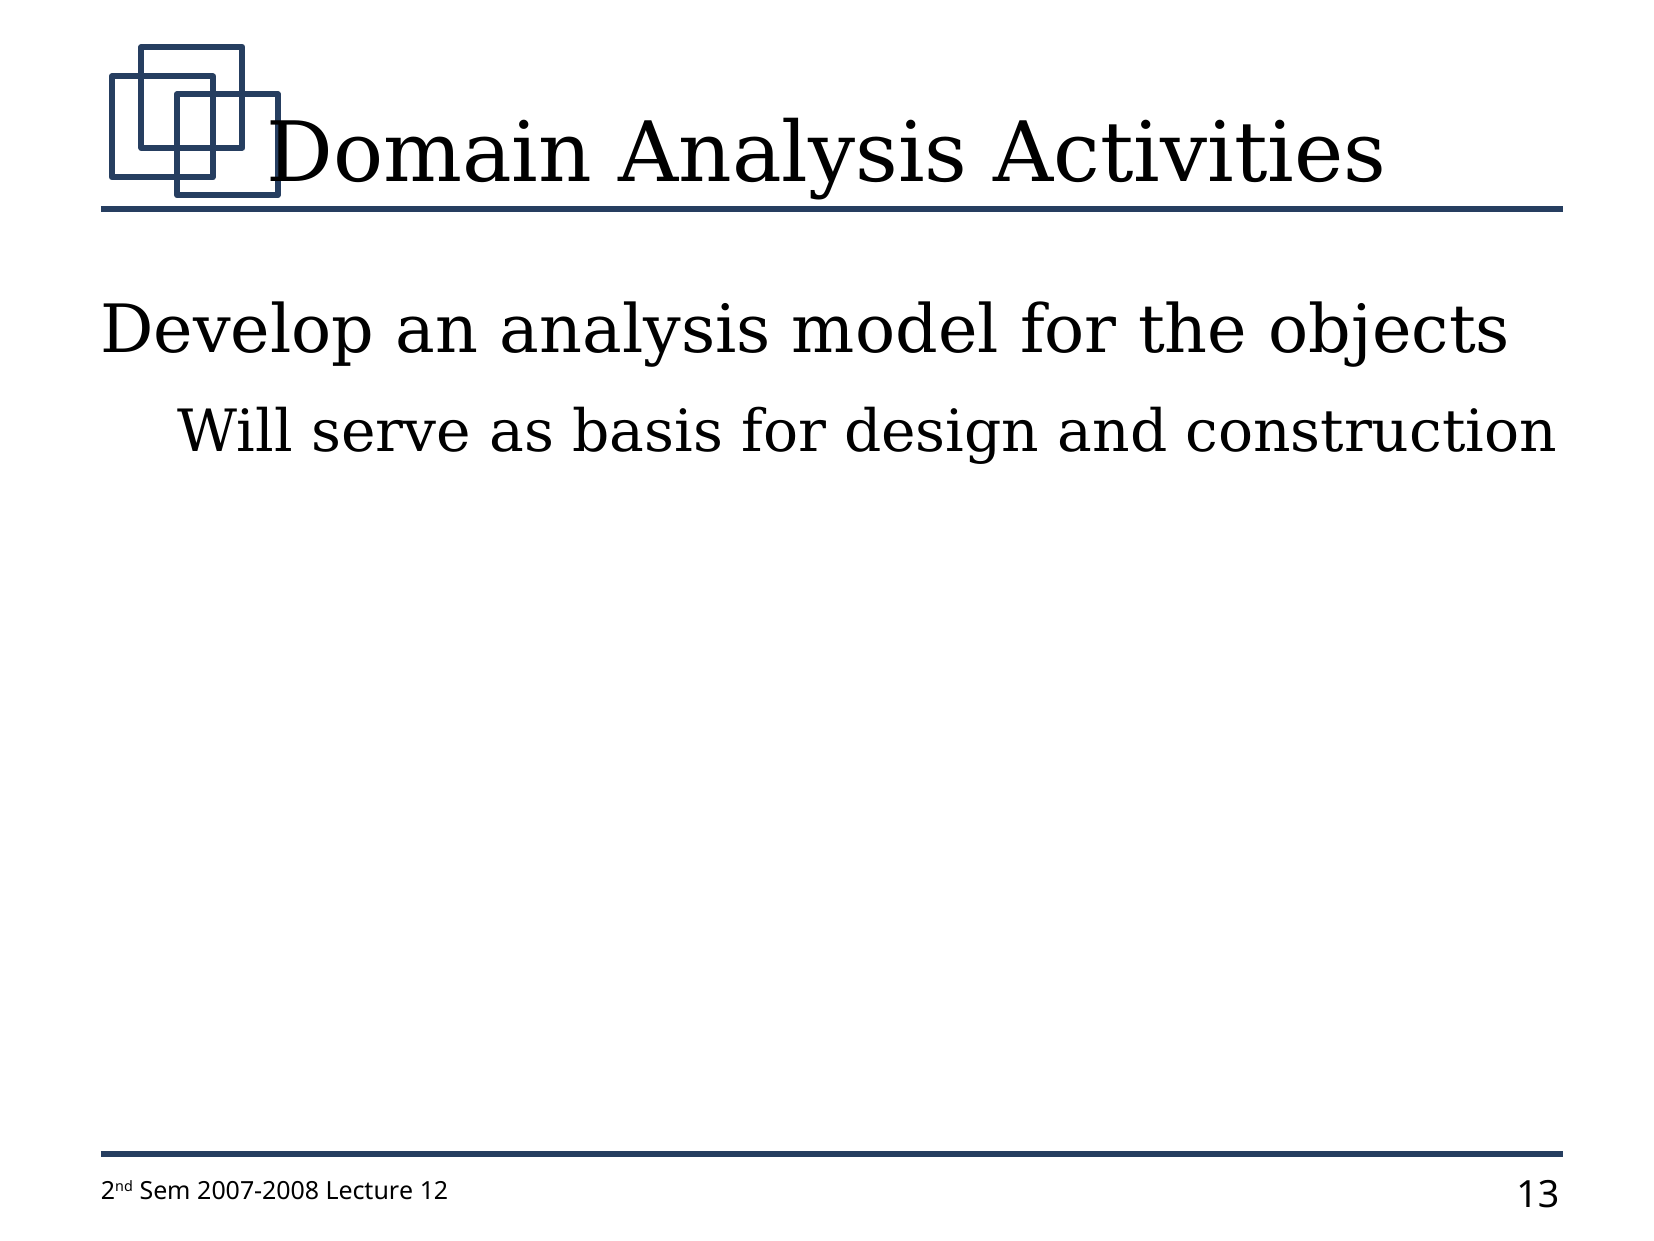

# Domain Analysis Activities
Develop an analysis model for the objects
Will serve as basis for design and construction